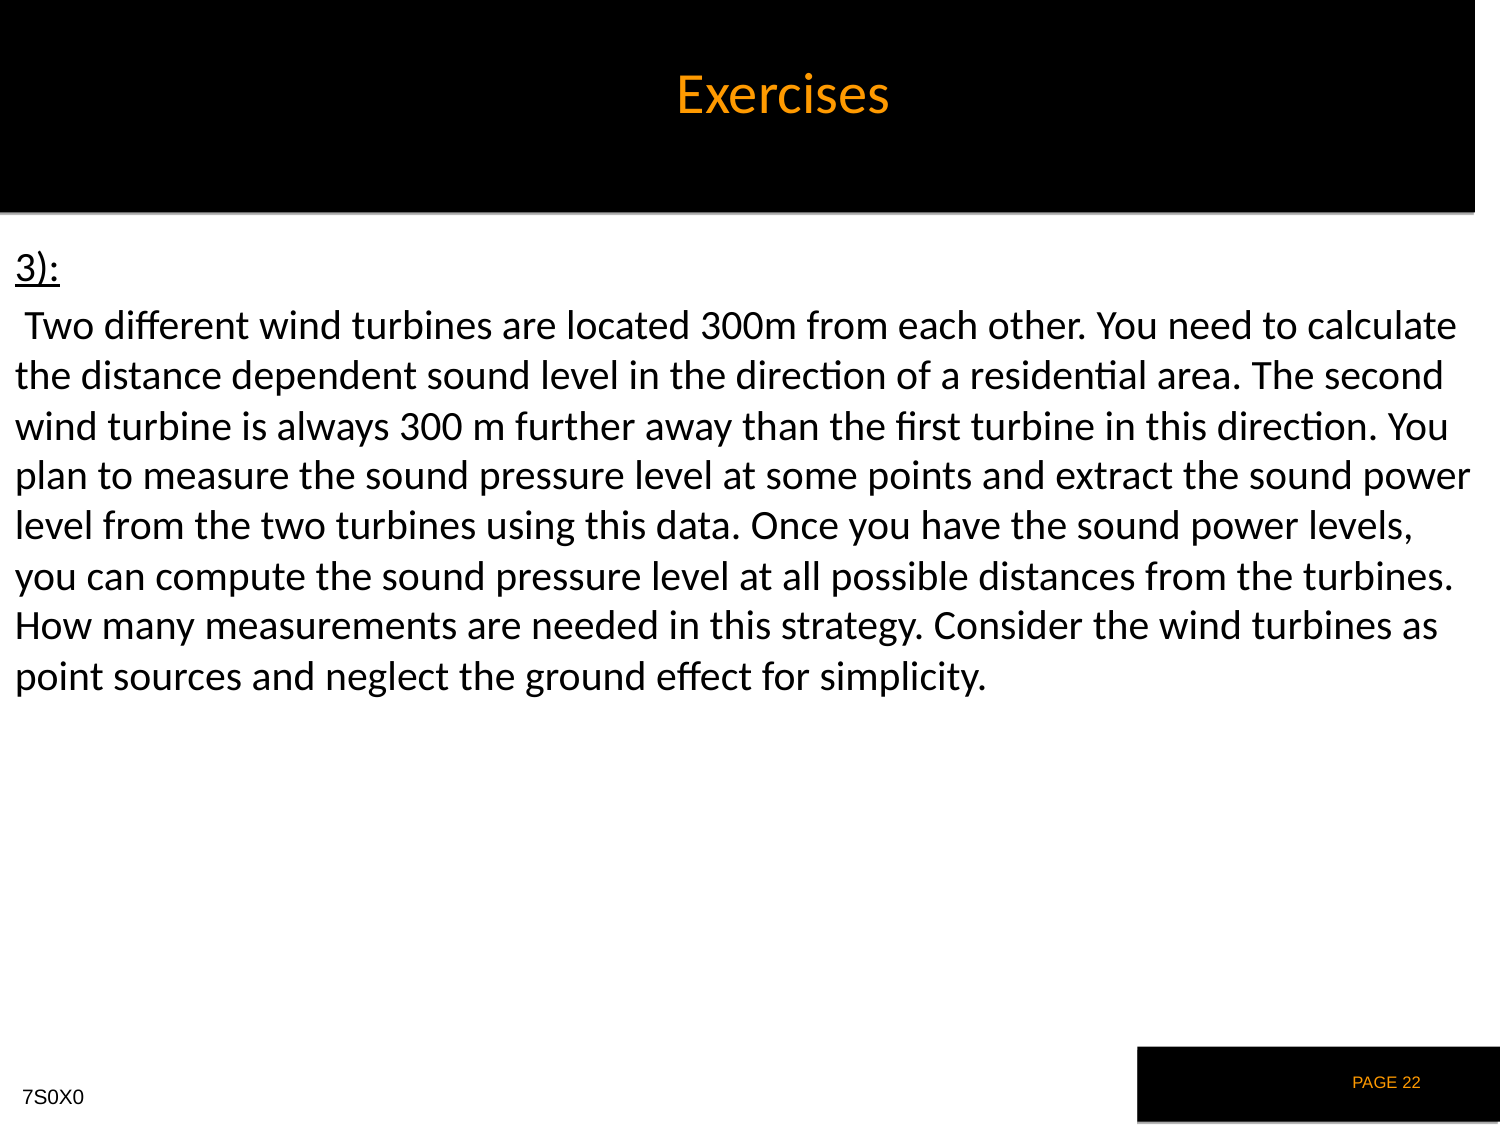

#
Exercises
3):
 Two different wind turbines are located 300m from each other. You need to calculate the distance dependent sound level in the direction of a residential area. The second wind turbine is always 300 m further away than the first turbine in this direction. You plan to measure the sound pressure level at some points and extract the sound power level from the two turbines using this data. Once you have the sound power levels, you can compute the sound pressure level at all possible distances from the turbines. How many measurements are needed in this strategy. Consider the wind turbines as point sources and neglect the ground effect for simplicity.
PAGE 22
2017/02/09
PAGE
7S0X0